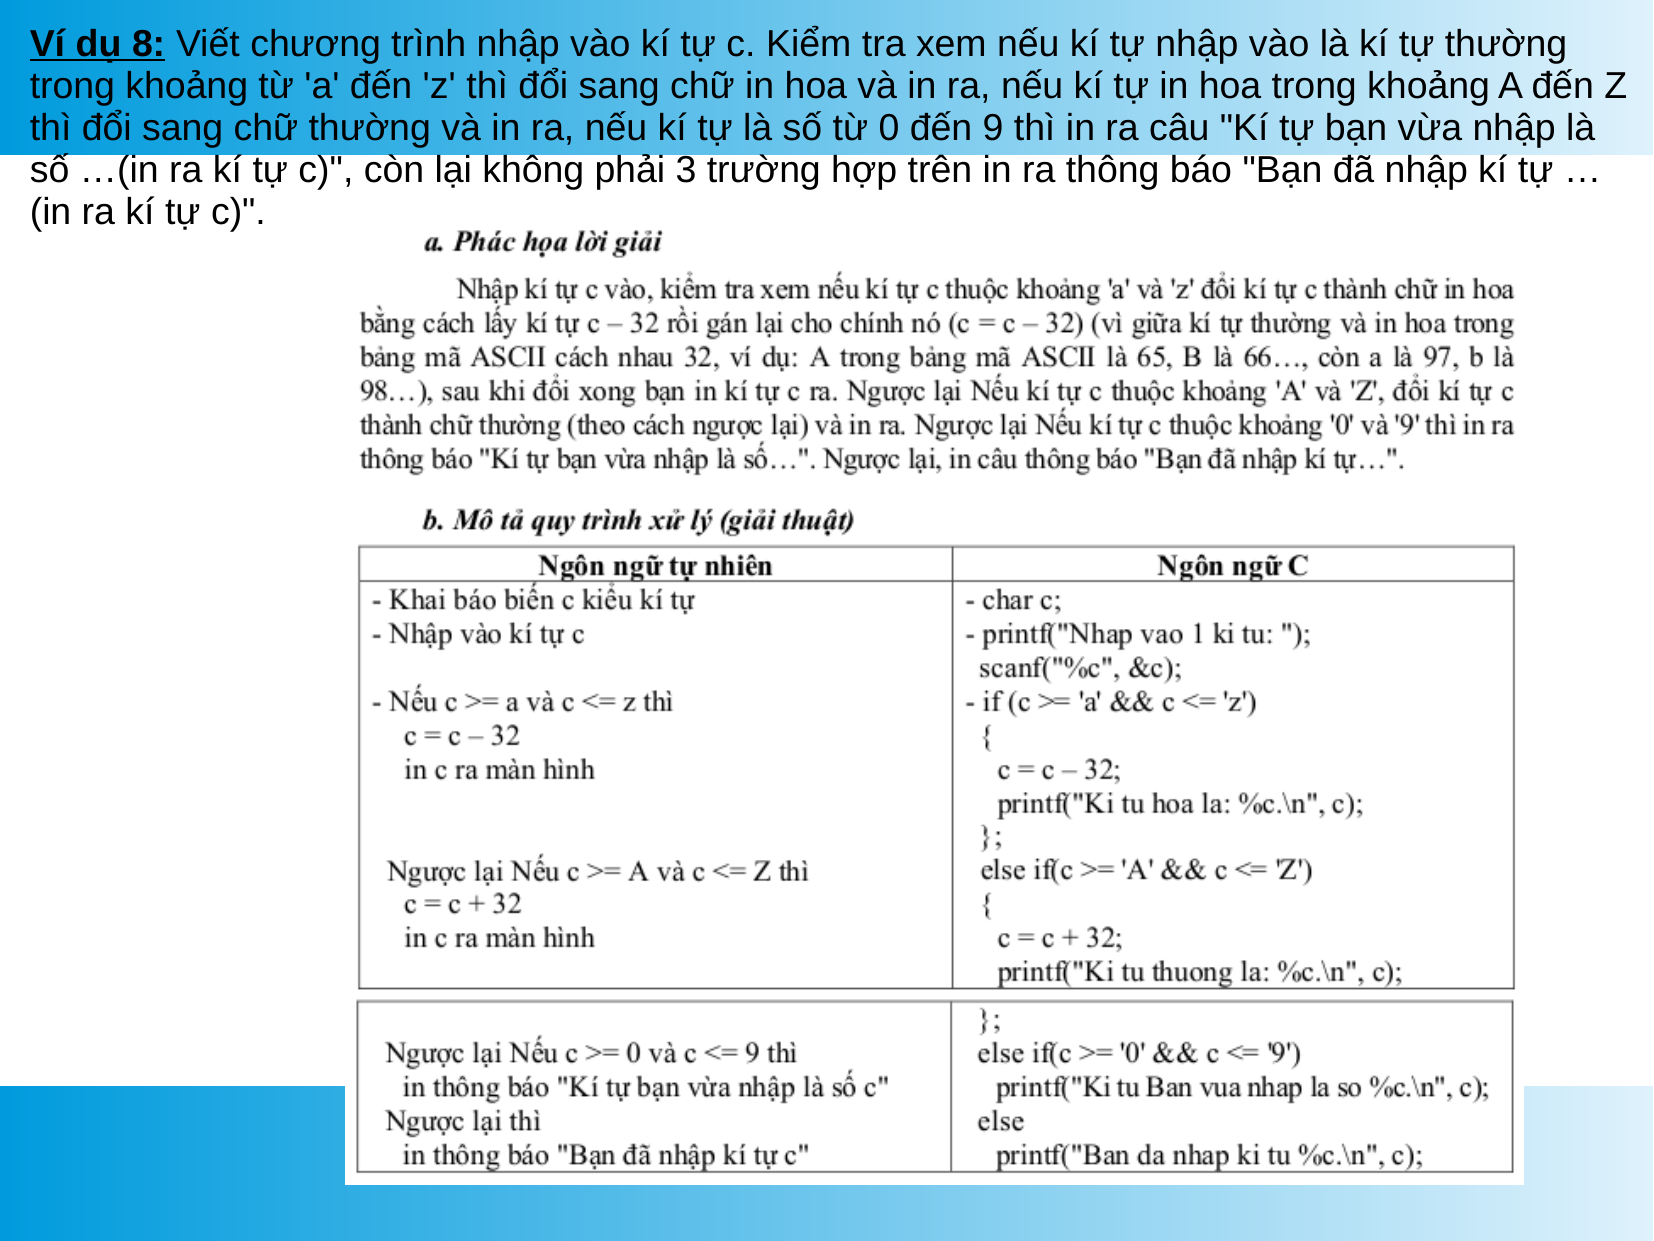

Ví dụ 8: Viết chương trình nhập vào kí tự c. Kiểm tra xem nếu kí tự nhập vào là kí tự thường trong khoảng từ 'a' đến 'z' thì đổi sang chữ in hoa và in ra, nếu kí tự in hoa trong khoảng A đến Z thì đổi sang chữ thường và in ra, nếu kí tự là số từ 0 đến 9 thì in ra câu "Kí tự bạn vừa nhập là số …(in ra kí tự c)", còn lại không phải 3 trường hợp trên in ra thông báo "Bạn đã nhập kí tự …(in ra kí tự c)".